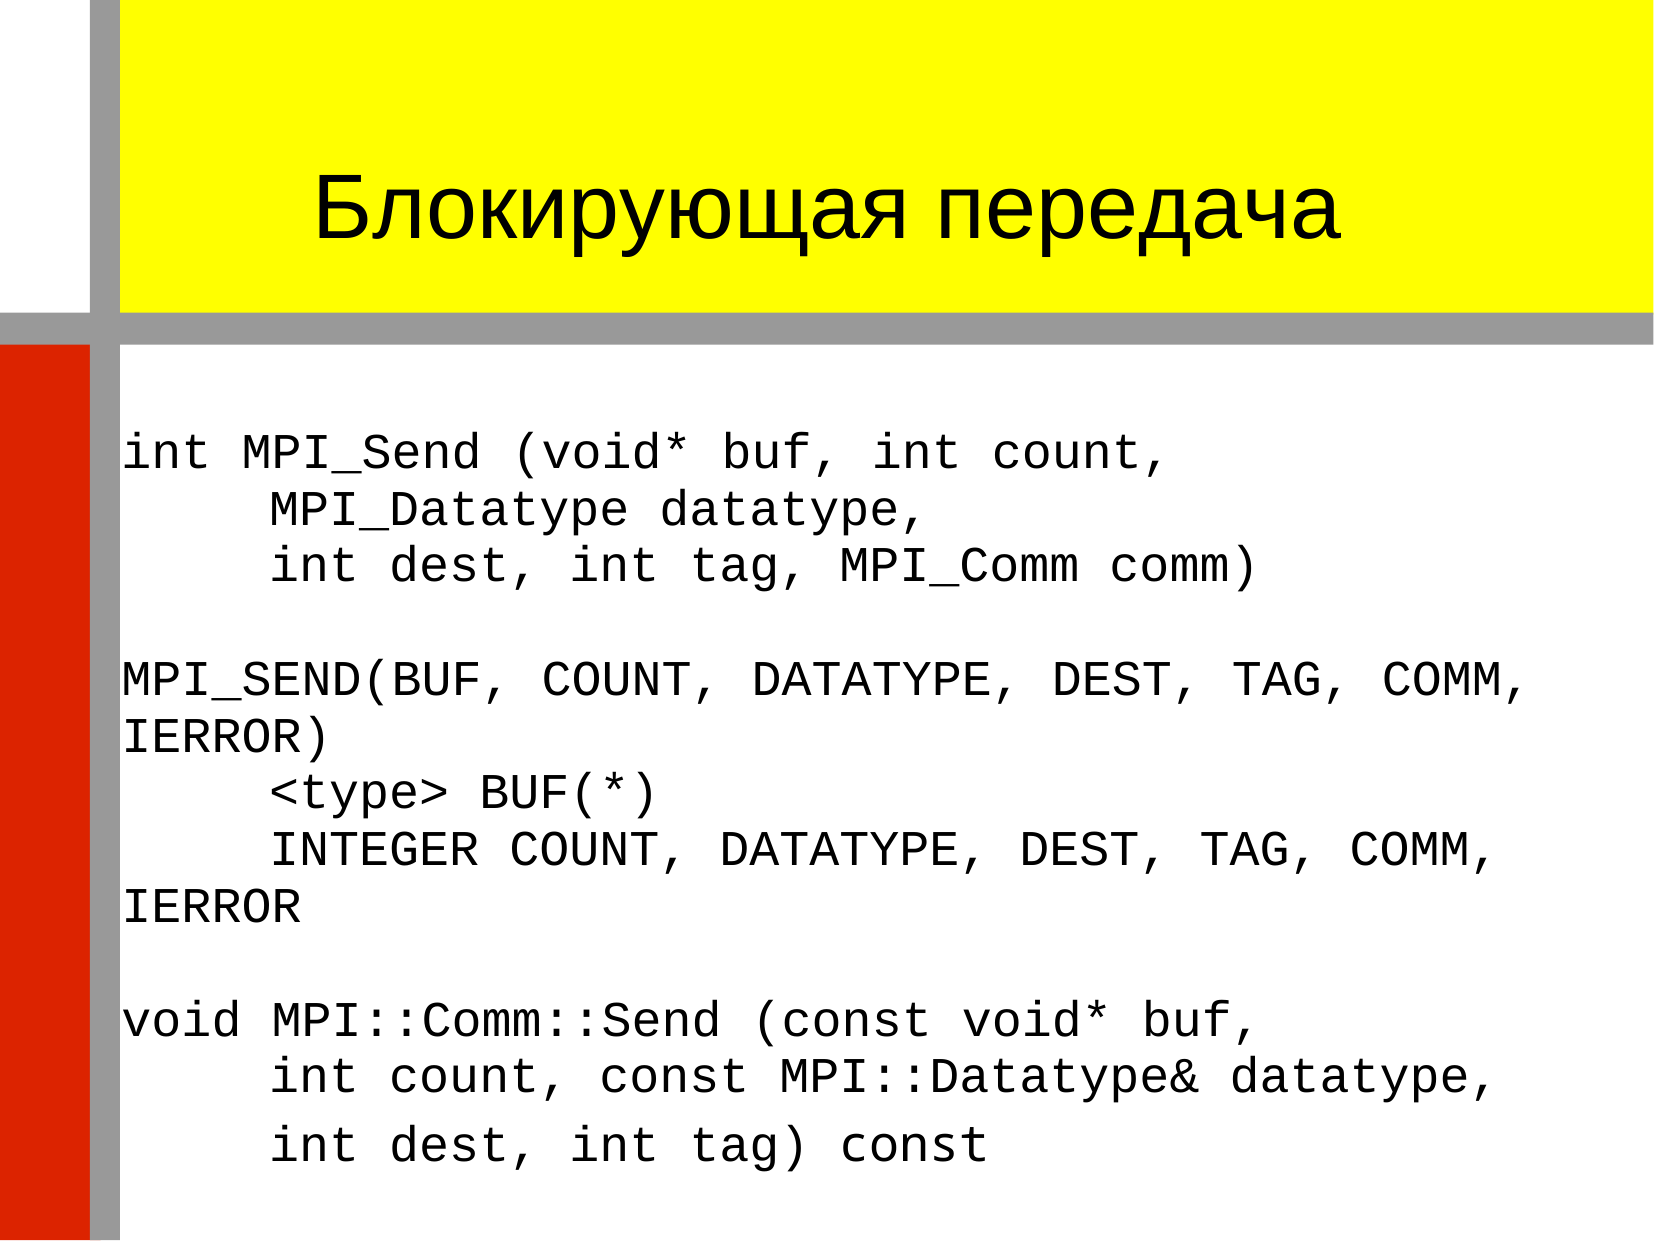

# Блокирующая передача
int MPI_Send (void* buf, int count,
		MPI_Datatype datatype,
		int dest, int tag, MPI_Comm comm)
MPI_SEND(BUF, COUNT, DATATYPE, DEST, TAG, COMM, IERROR)
		<type> BUF(*)
		INTEGER COUNT, DATATYPE, DEST, TAG, COMM, IERROR
void MPI::Comm::Send (const void* buf,
		int count, const MPI::Datatype& datatype,
		int dest, int tag) const